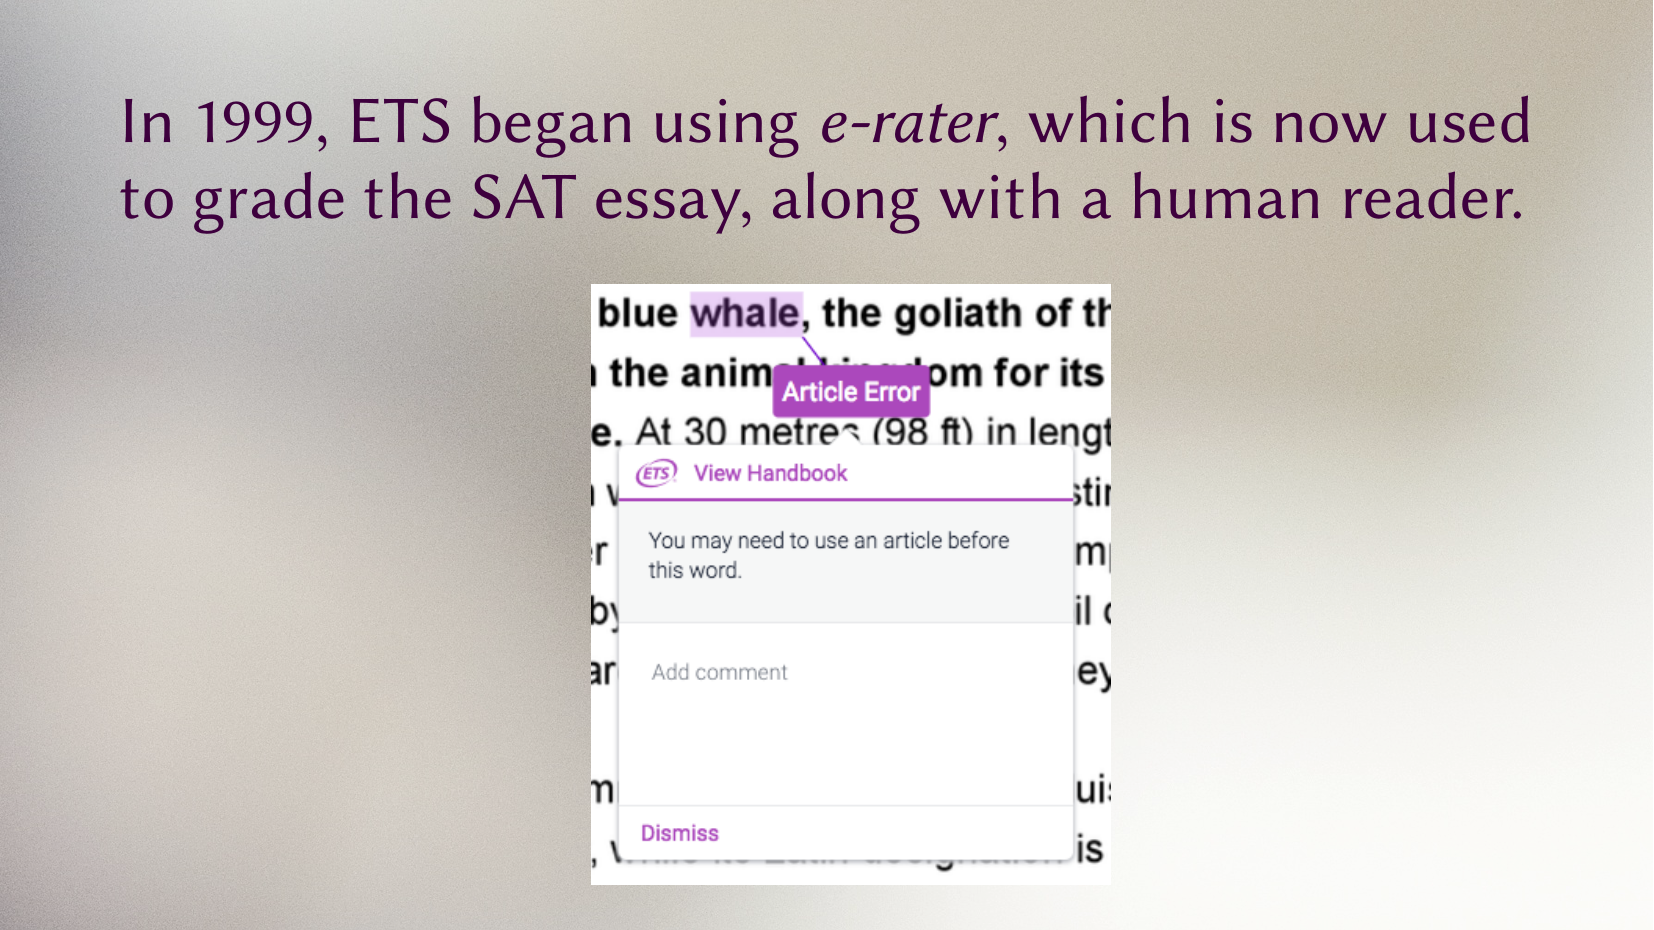

In 1999, ETS began using e-rater, which is now used
to grade the SAT essay, along with a human reader.